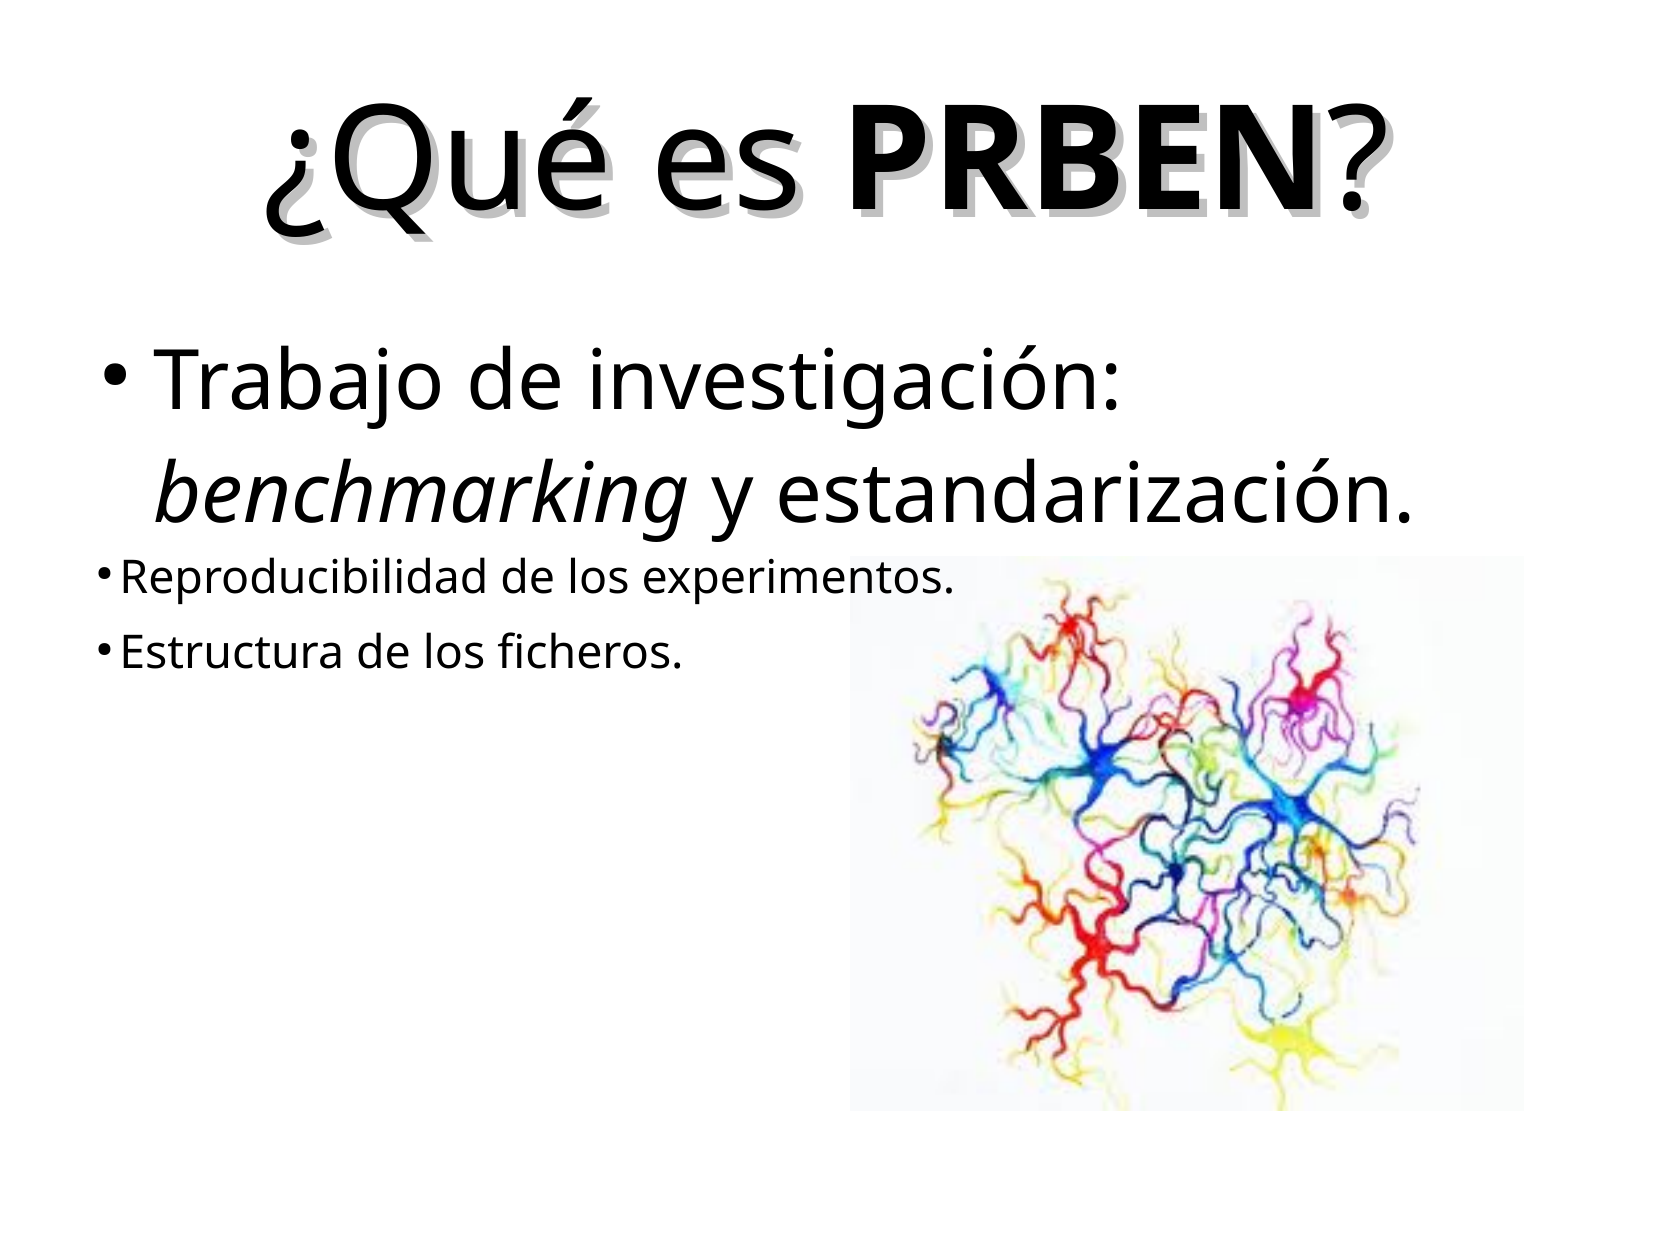

# ¿Qué es PRBEN?
Trabajo de investigación: benchmarking y estandarización.
Reproducibilidad de los experimentos.
Estructura de los ficheros.